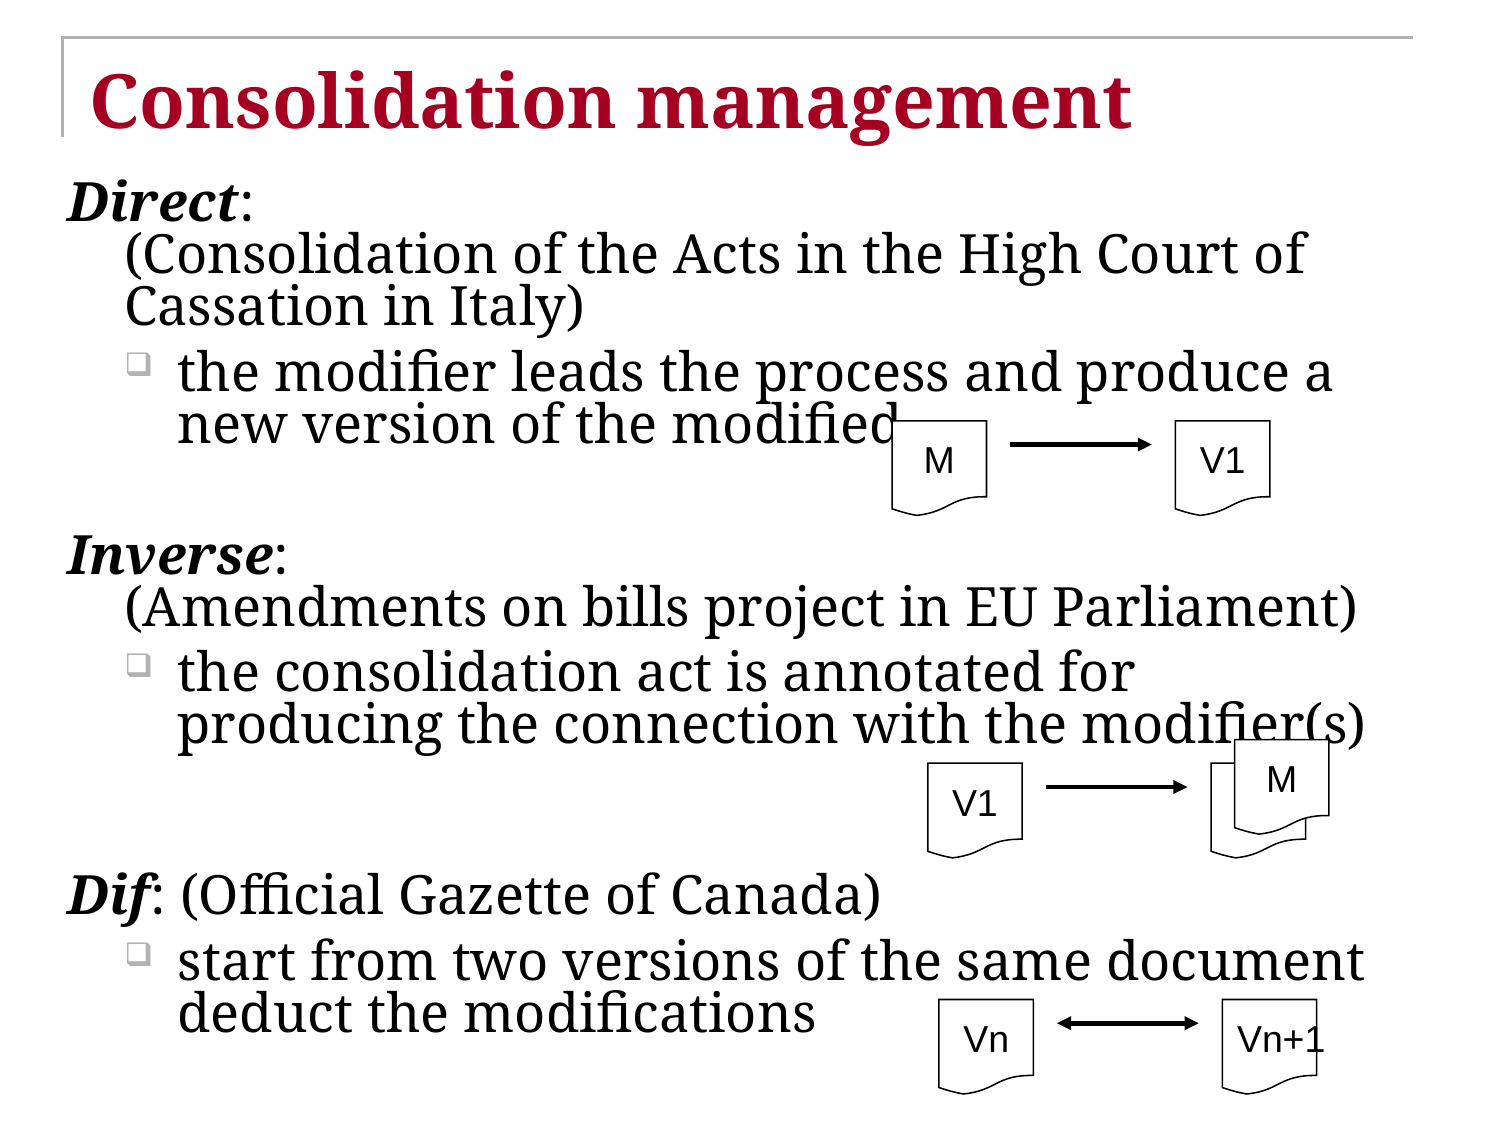

# Consolidation management
Direct:
(Consolidation of the Acts in the High Court of Cassation in Italy)
the modifier leads the process and produce a new version of the modified
Inverse:
(Amendments on bills project in EU Parliament)
the consolidation act is annotated for producing the connection with the modifier(s)
Dif: (Official Gazette of Canada)
start from two versions of the same document deduct the modifications
M
V1
M
V1
M
Vn
Vn+1